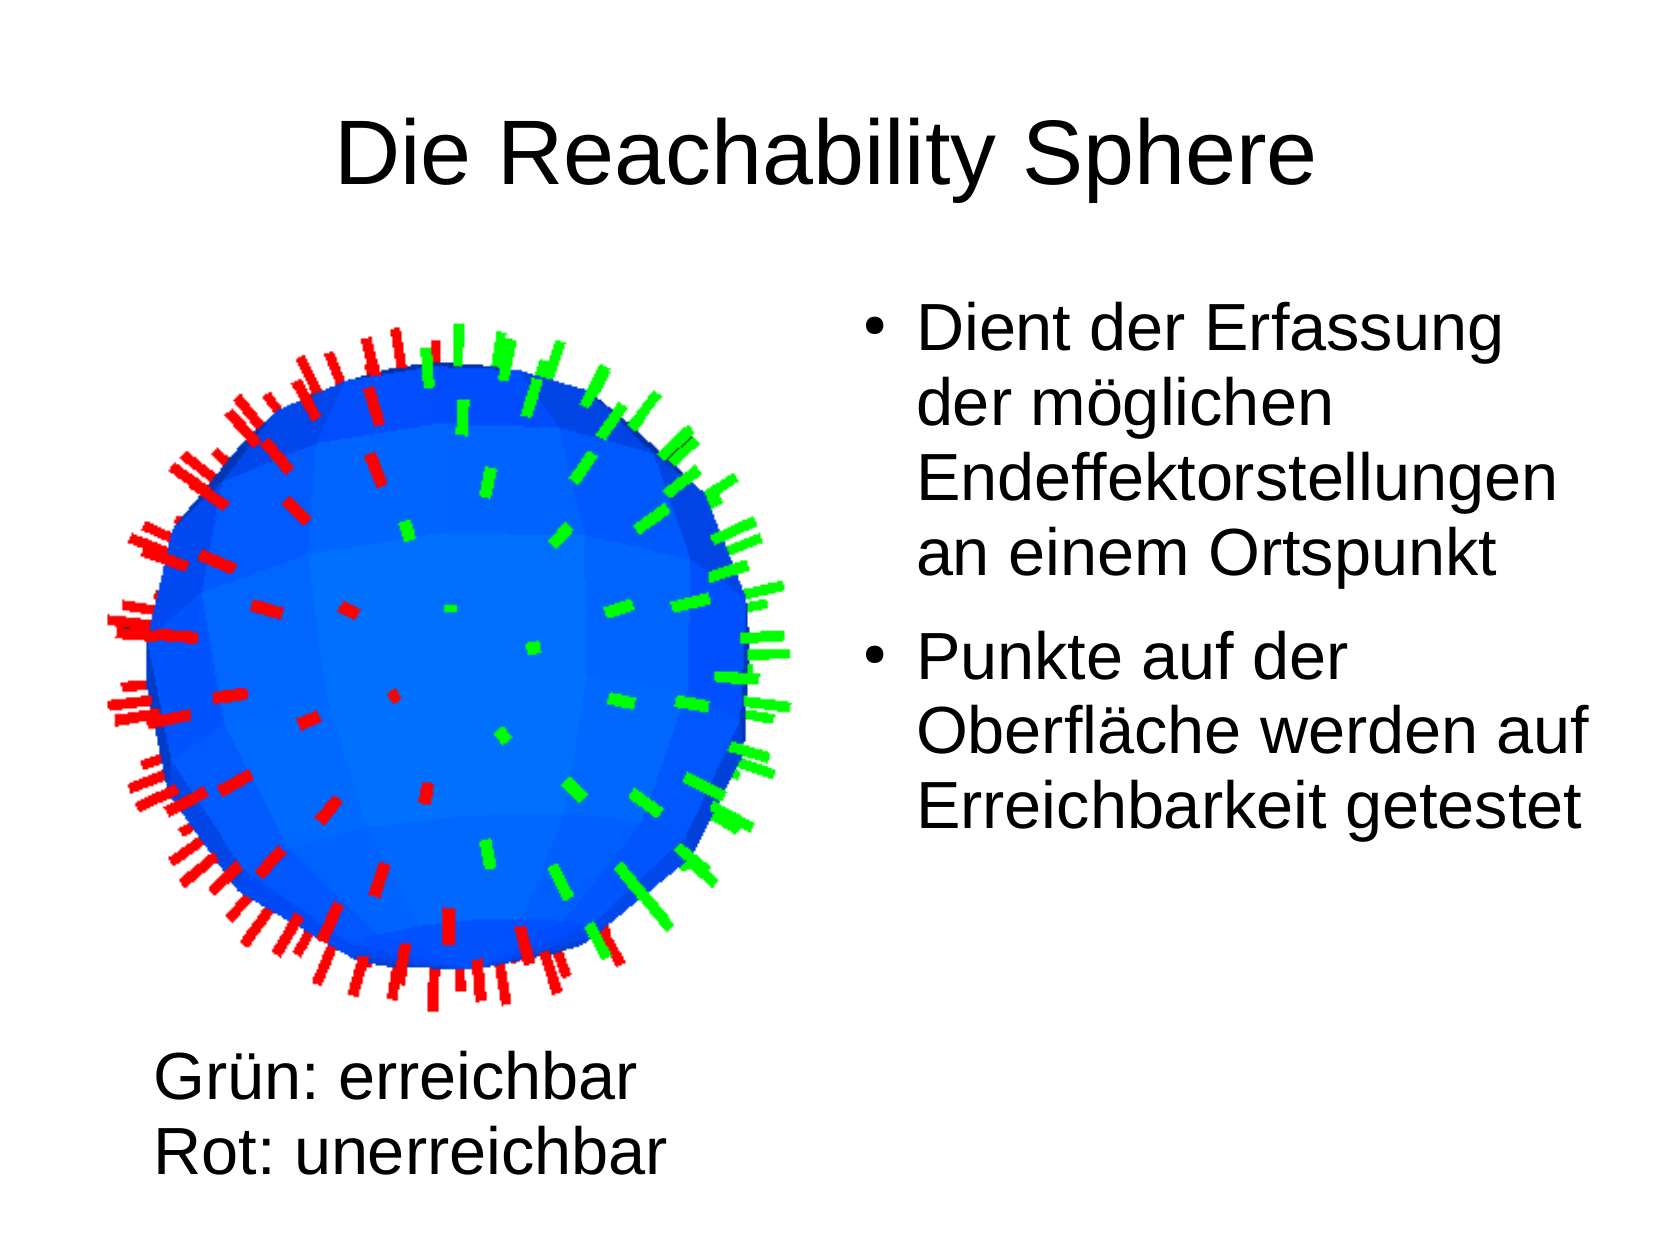

# Die Reachability Sphere
Dient der Erfassung der möglichen Endeffektorstellungen an einem Ortspunkt
Punkte auf der Oberfläche werden auf Erreichbarkeit getestet
Grün: erreichbar
Rot: unerreichbar